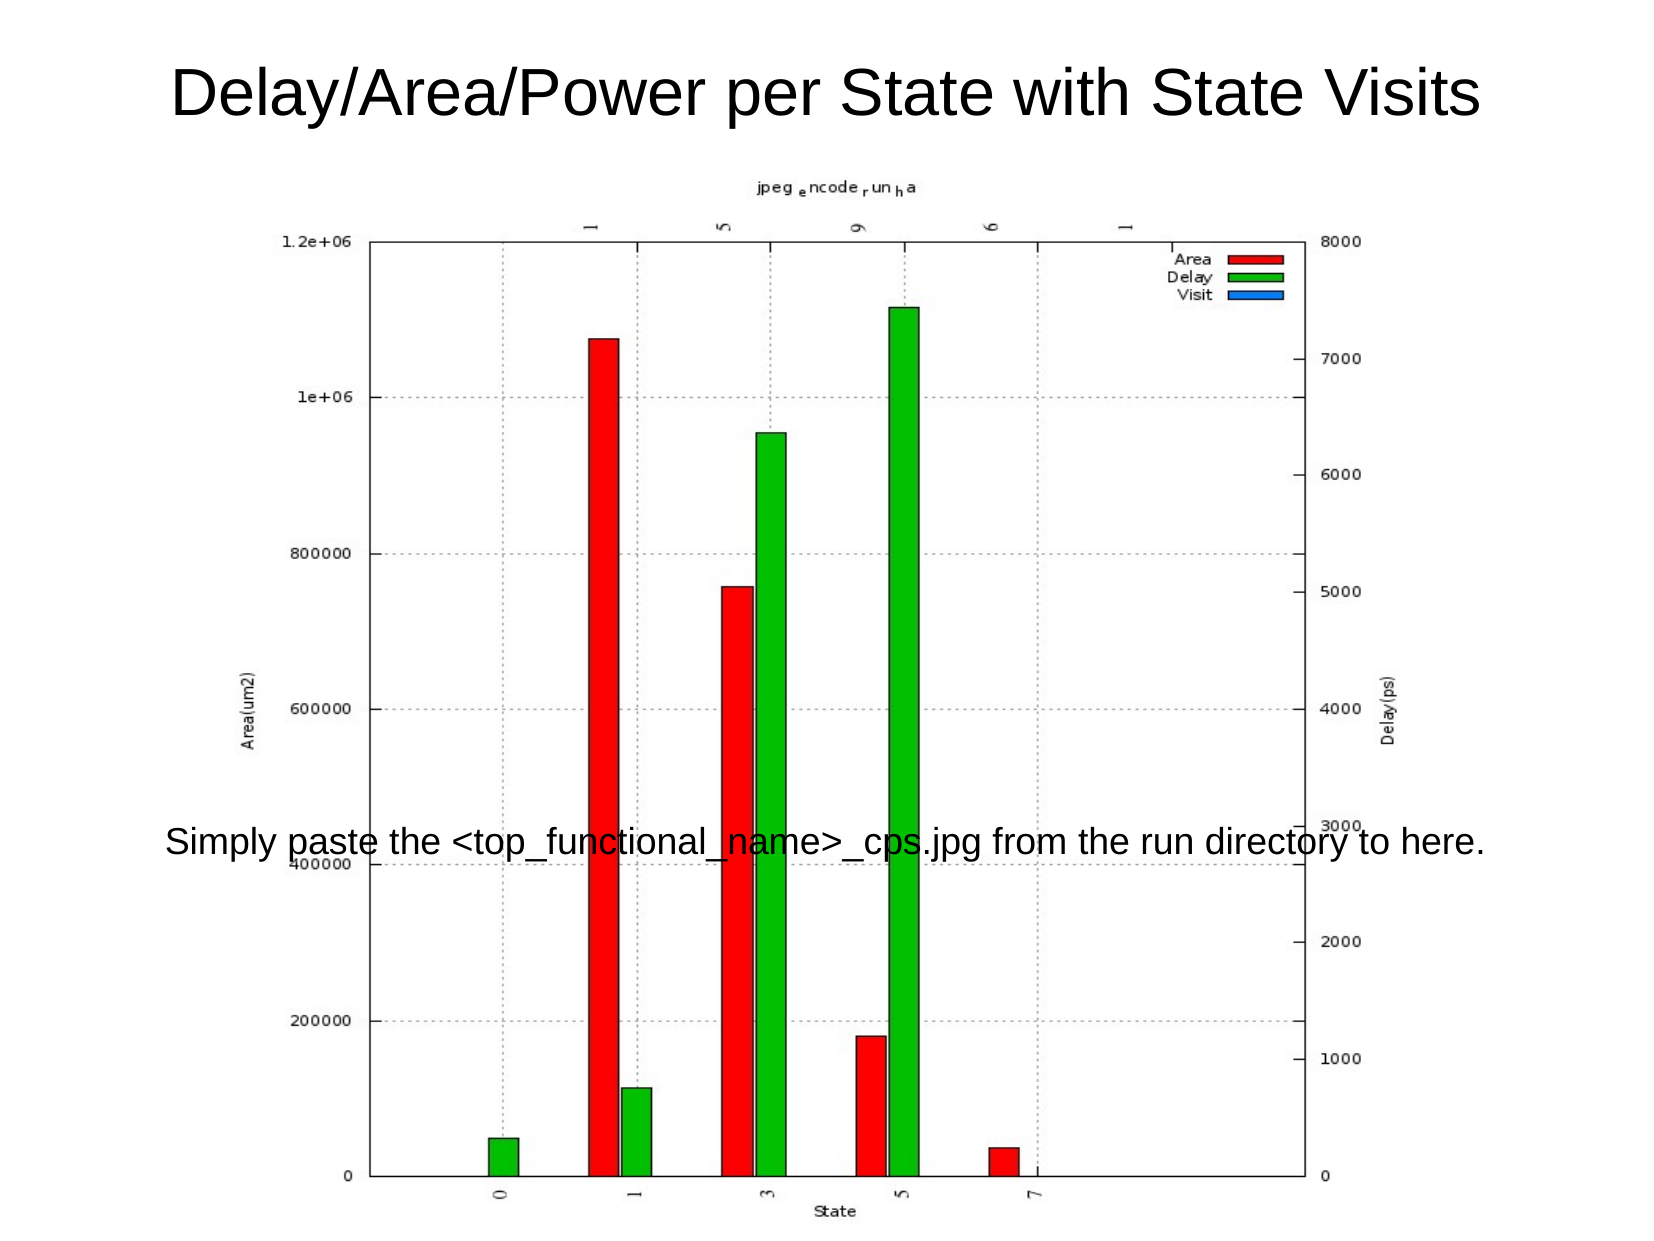

# Delay/Area/Power per State with State Visits
Simply paste the <top_functional_name>_cps.jpg from the run directory to here.